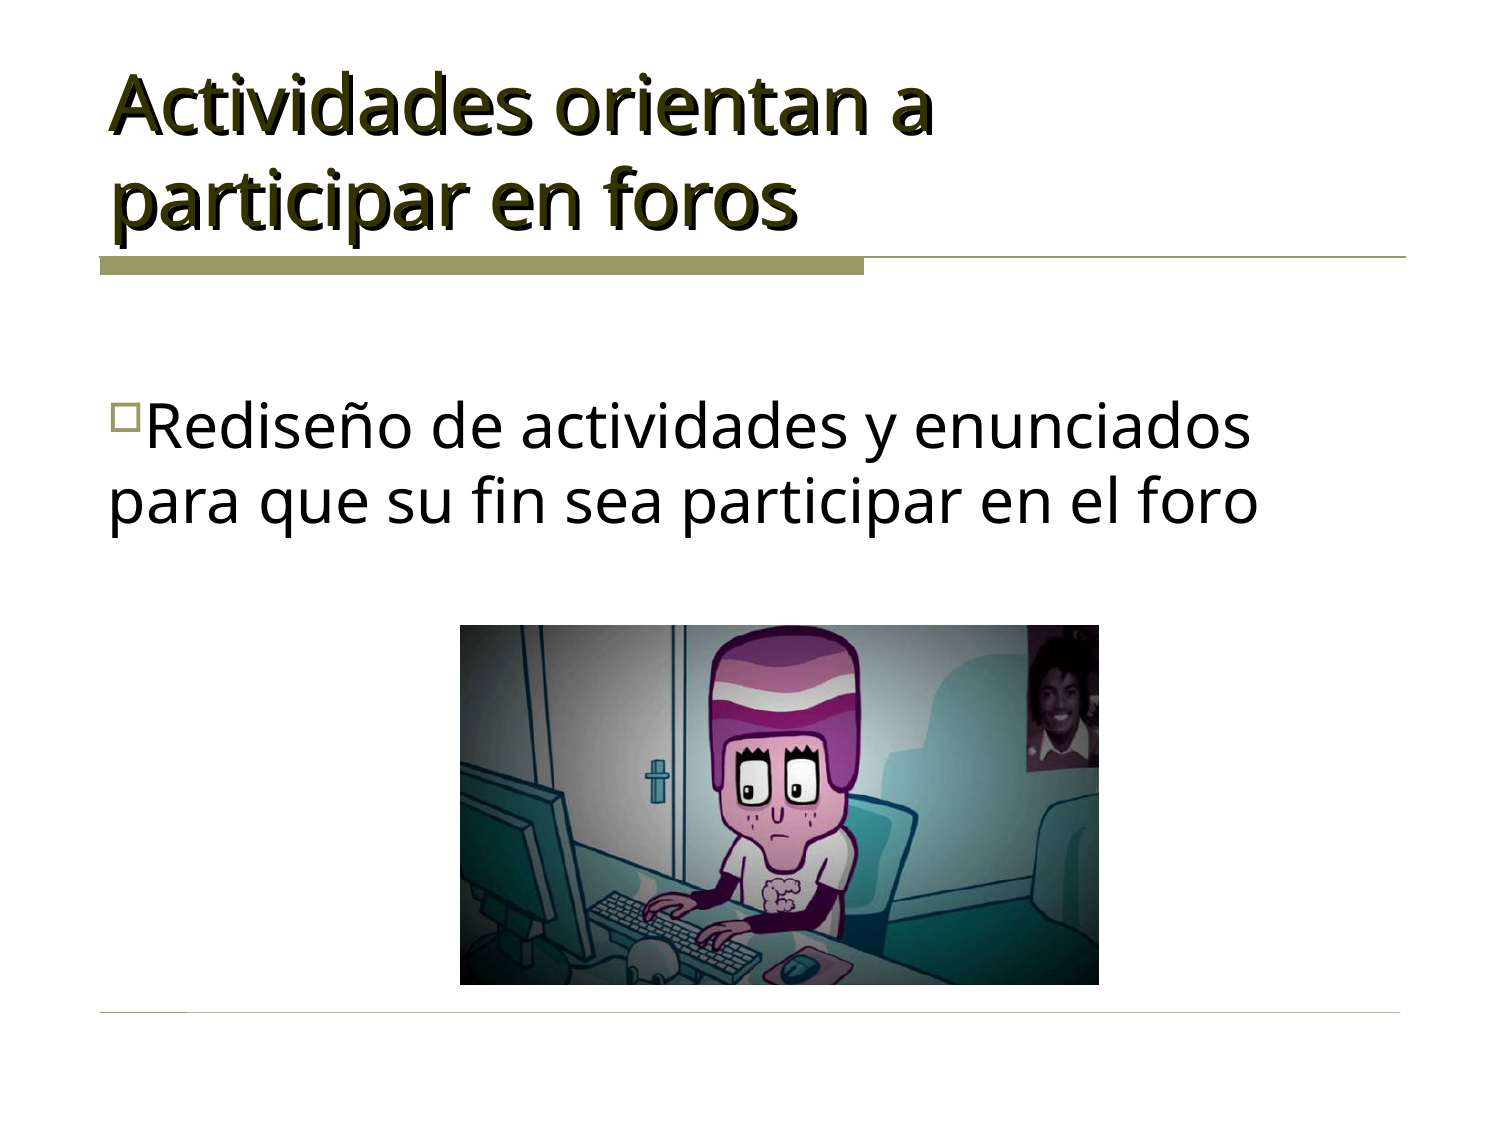

# Actividades orientan a participar en foros
Rediseño de actividades y enunciados para que su fin sea participar en el foro